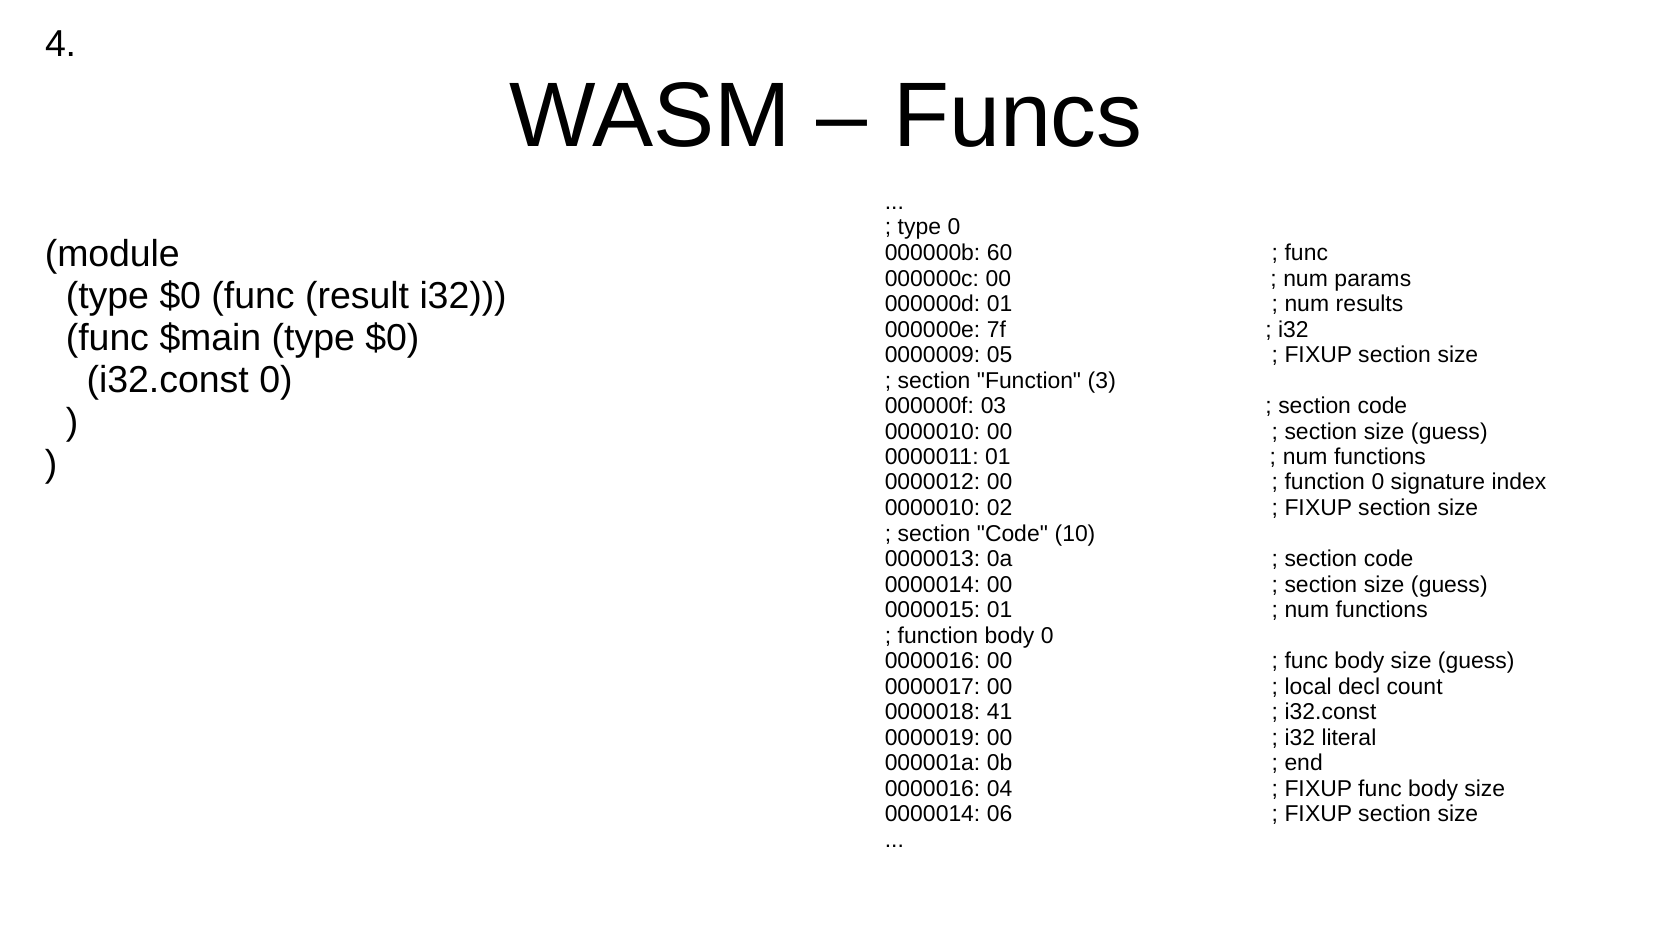

4.
# WASM – Funcs
...
; type 0
000000b: 60 ; func
000000c: 00 ; num params
000000d: 01 ; num results
000000e: 7f ; i32
0000009: 05 ; FIXUP section size
; section "Function" (3)
000000f: 03 ; section code
0000010: 00 ; section size (guess)
0000011: 01 ; num functions
0000012: 00 ; function 0 signature index
0000010: 02 ; FIXUP section size
; section "Code" (10)
0000013: 0a ; section code
0000014: 00 ; section size (guess)
0000015: 01 ; num functions
; function body 0
0000016: 00 ; func body size (guess)
0000017: 00 ; local decl count
0000018: 41 ; i32.const
0000019: 00 ; i32 literal
000001a: 0b ; end
0000016: 04 ; FIXUP func body size
0000014: 06 ; FIXUP section size
...
(module
 (type $0 (func (result i32)))
 (func $main (type $0)
 (i32.const 0)
 )
)